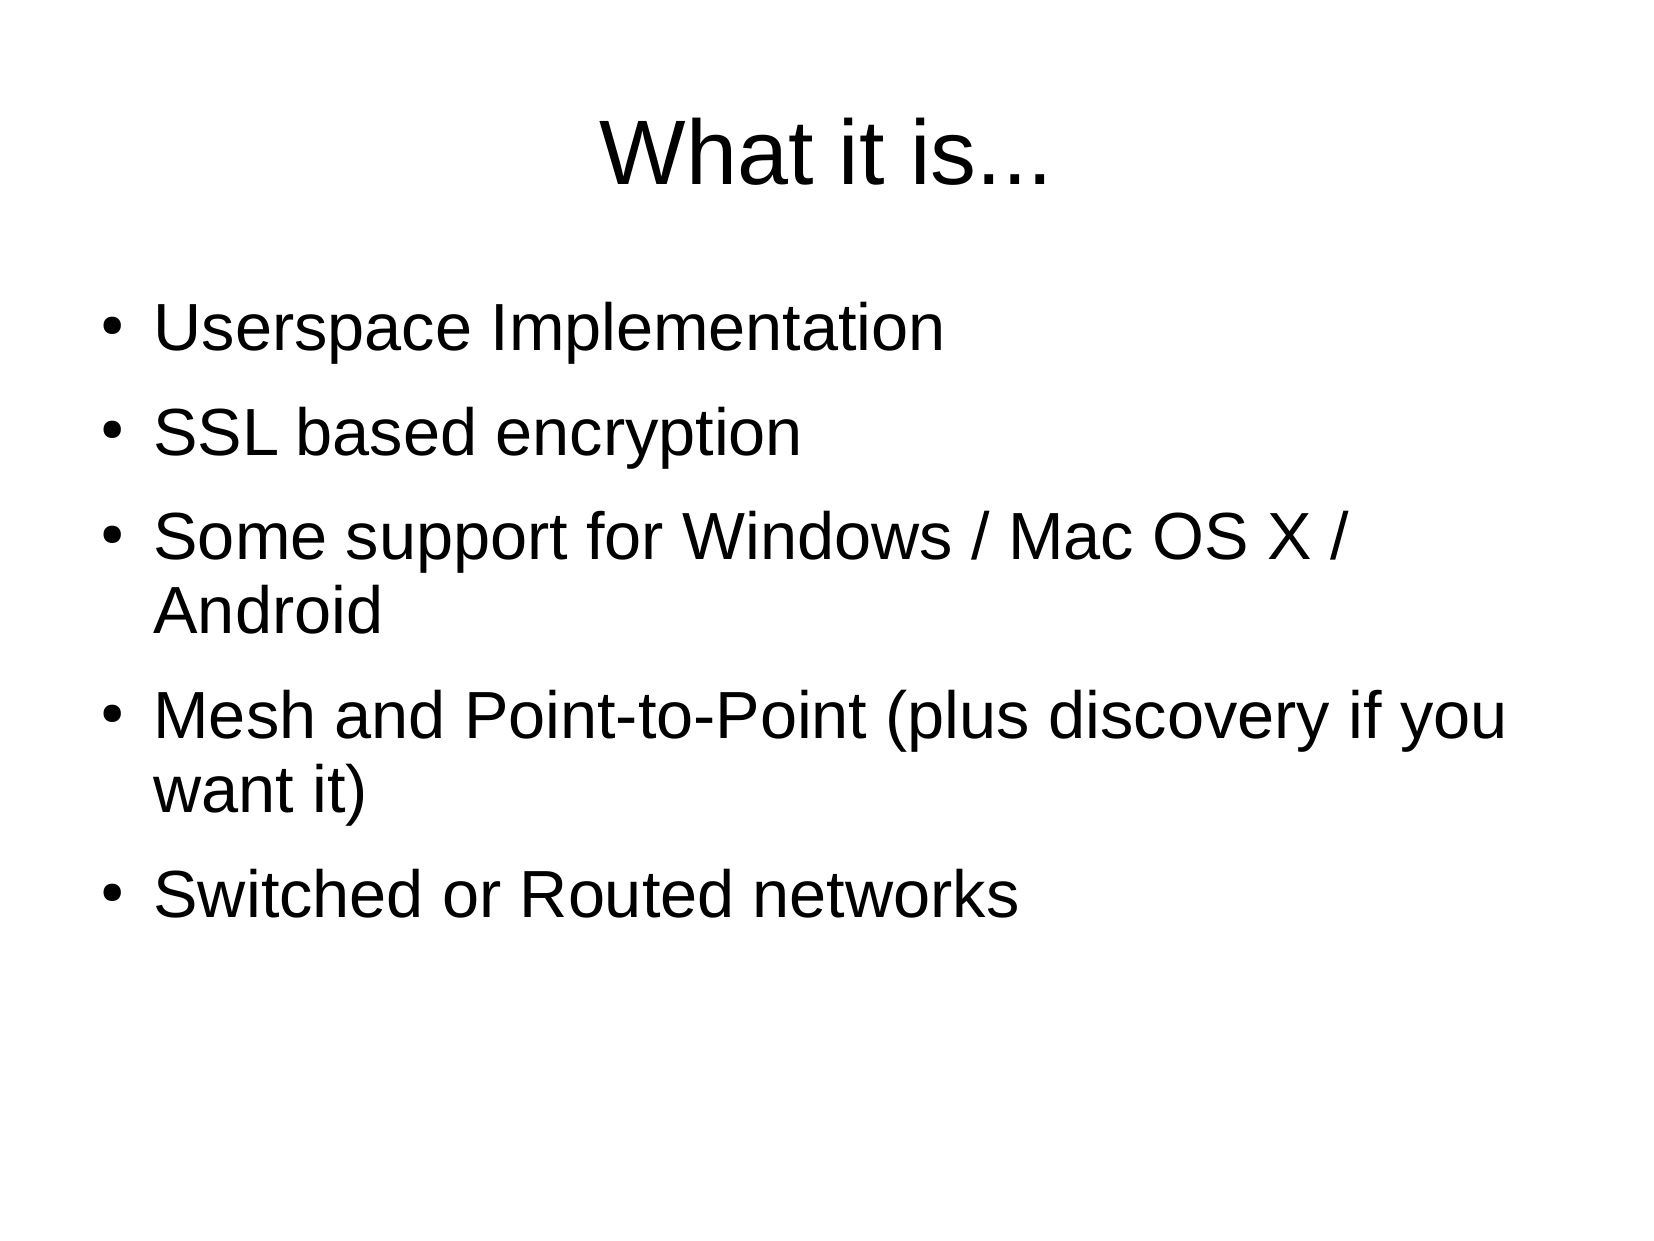

# What it is...
Userspace Implementation
SSL based encryption
Some support for Windows / Mac OS X / Android
Mesh and Point-to-Point (plus discovery if you want it)
Switched or Routed networks